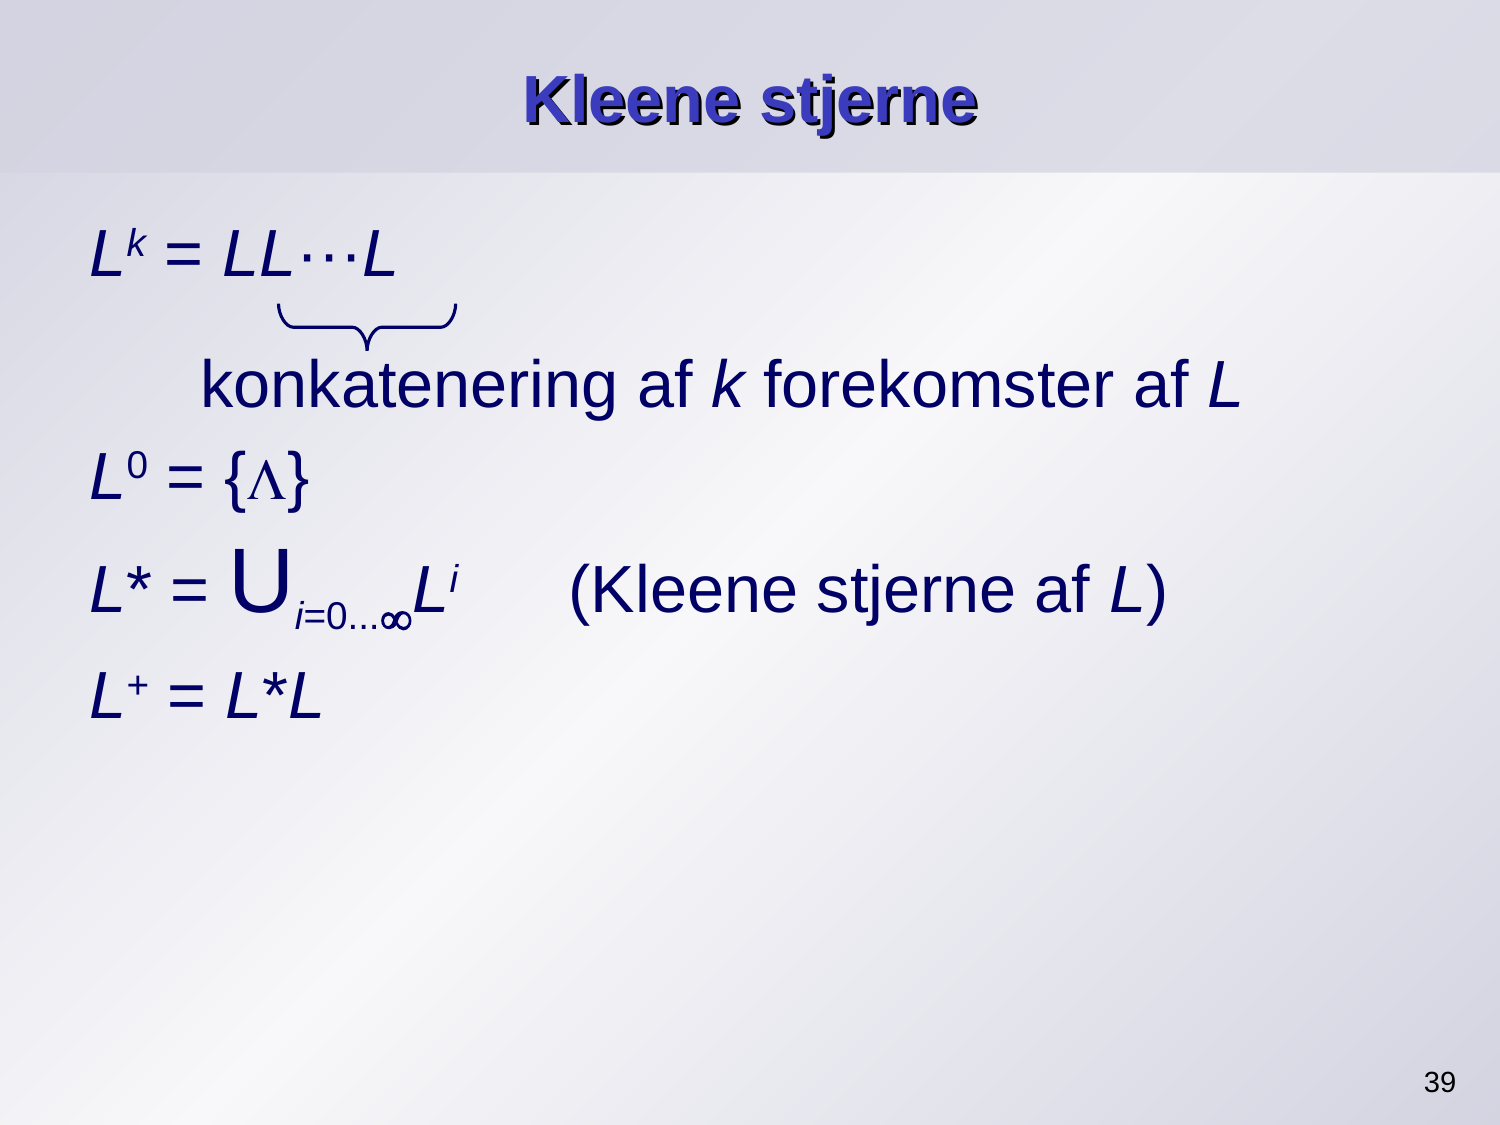

# Kleene stjerne
Lk = LL···L
	 konkatenering af k forekomster af L
L0 = {Λ}
L* = Ui=0...∞Li (Kleene stjerne af L)
L+ = L*L
39